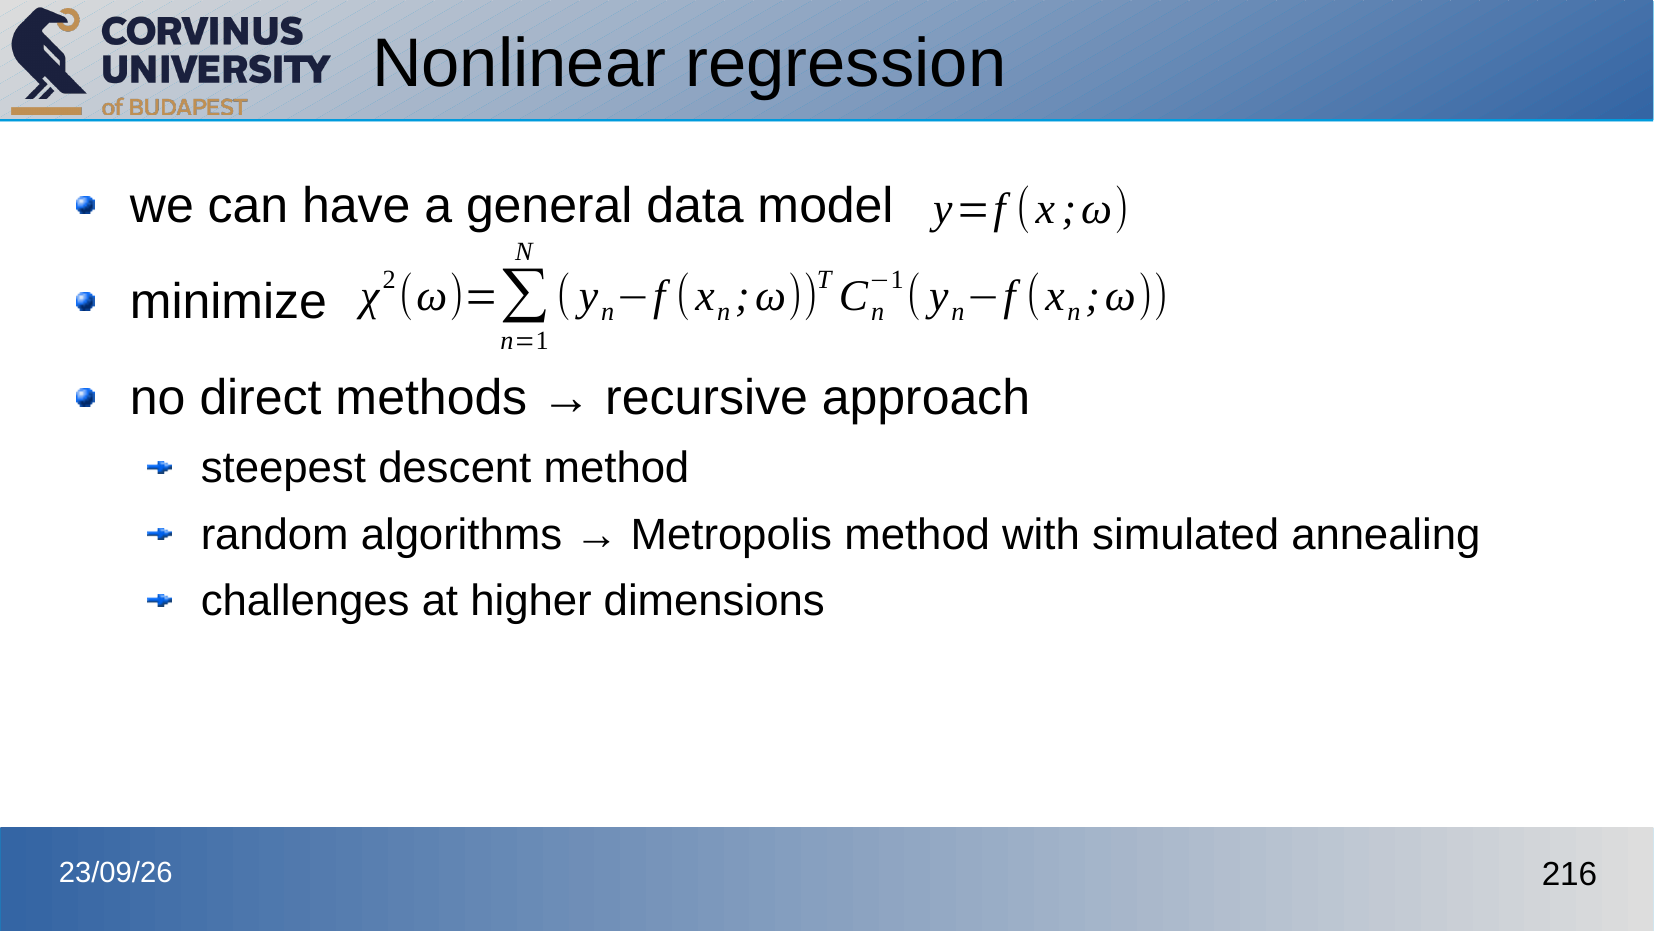

# Nonlinear regression
we can have a general data model
minimize
no direct methods → recursive approach
steepest descent method
random algorithms → Metropolis method with simulated annealing
challenges at higher dimensions